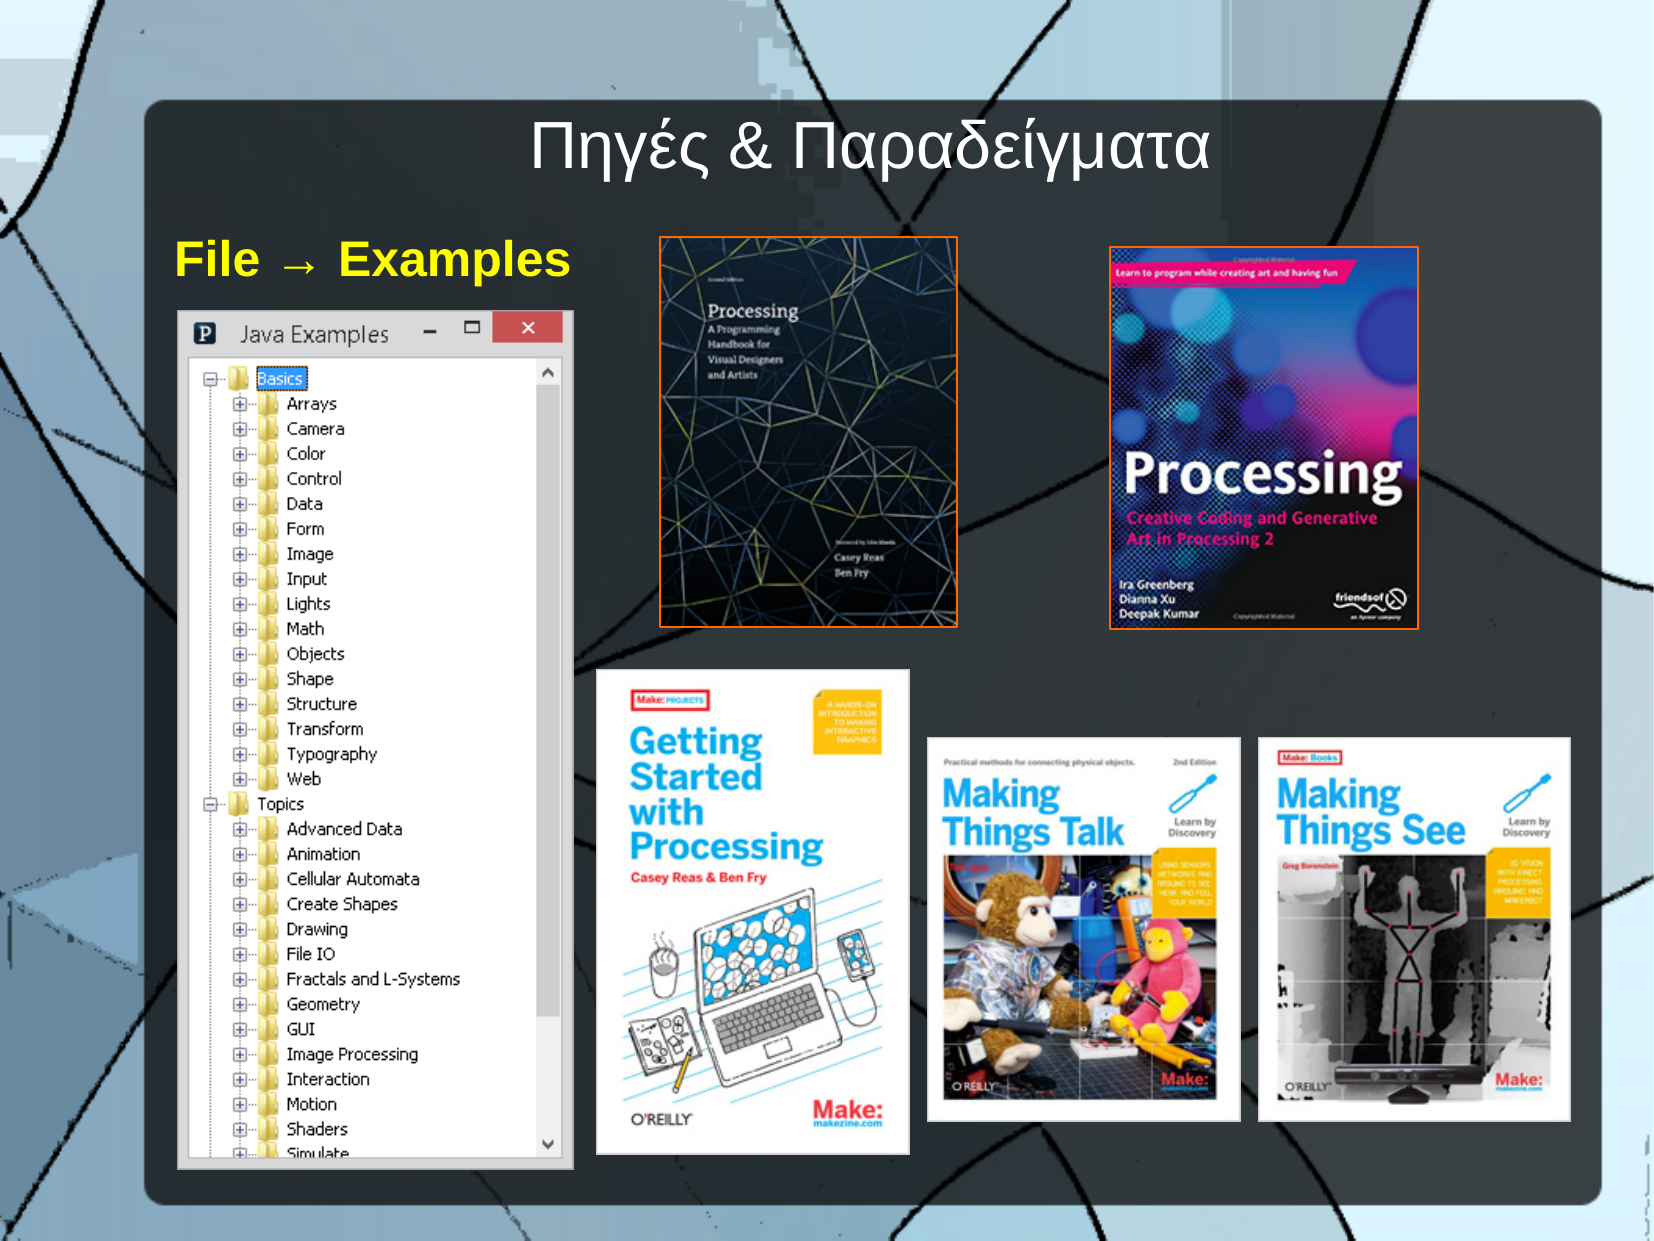

# Πηγές & Παραδείγματα
File → Examples